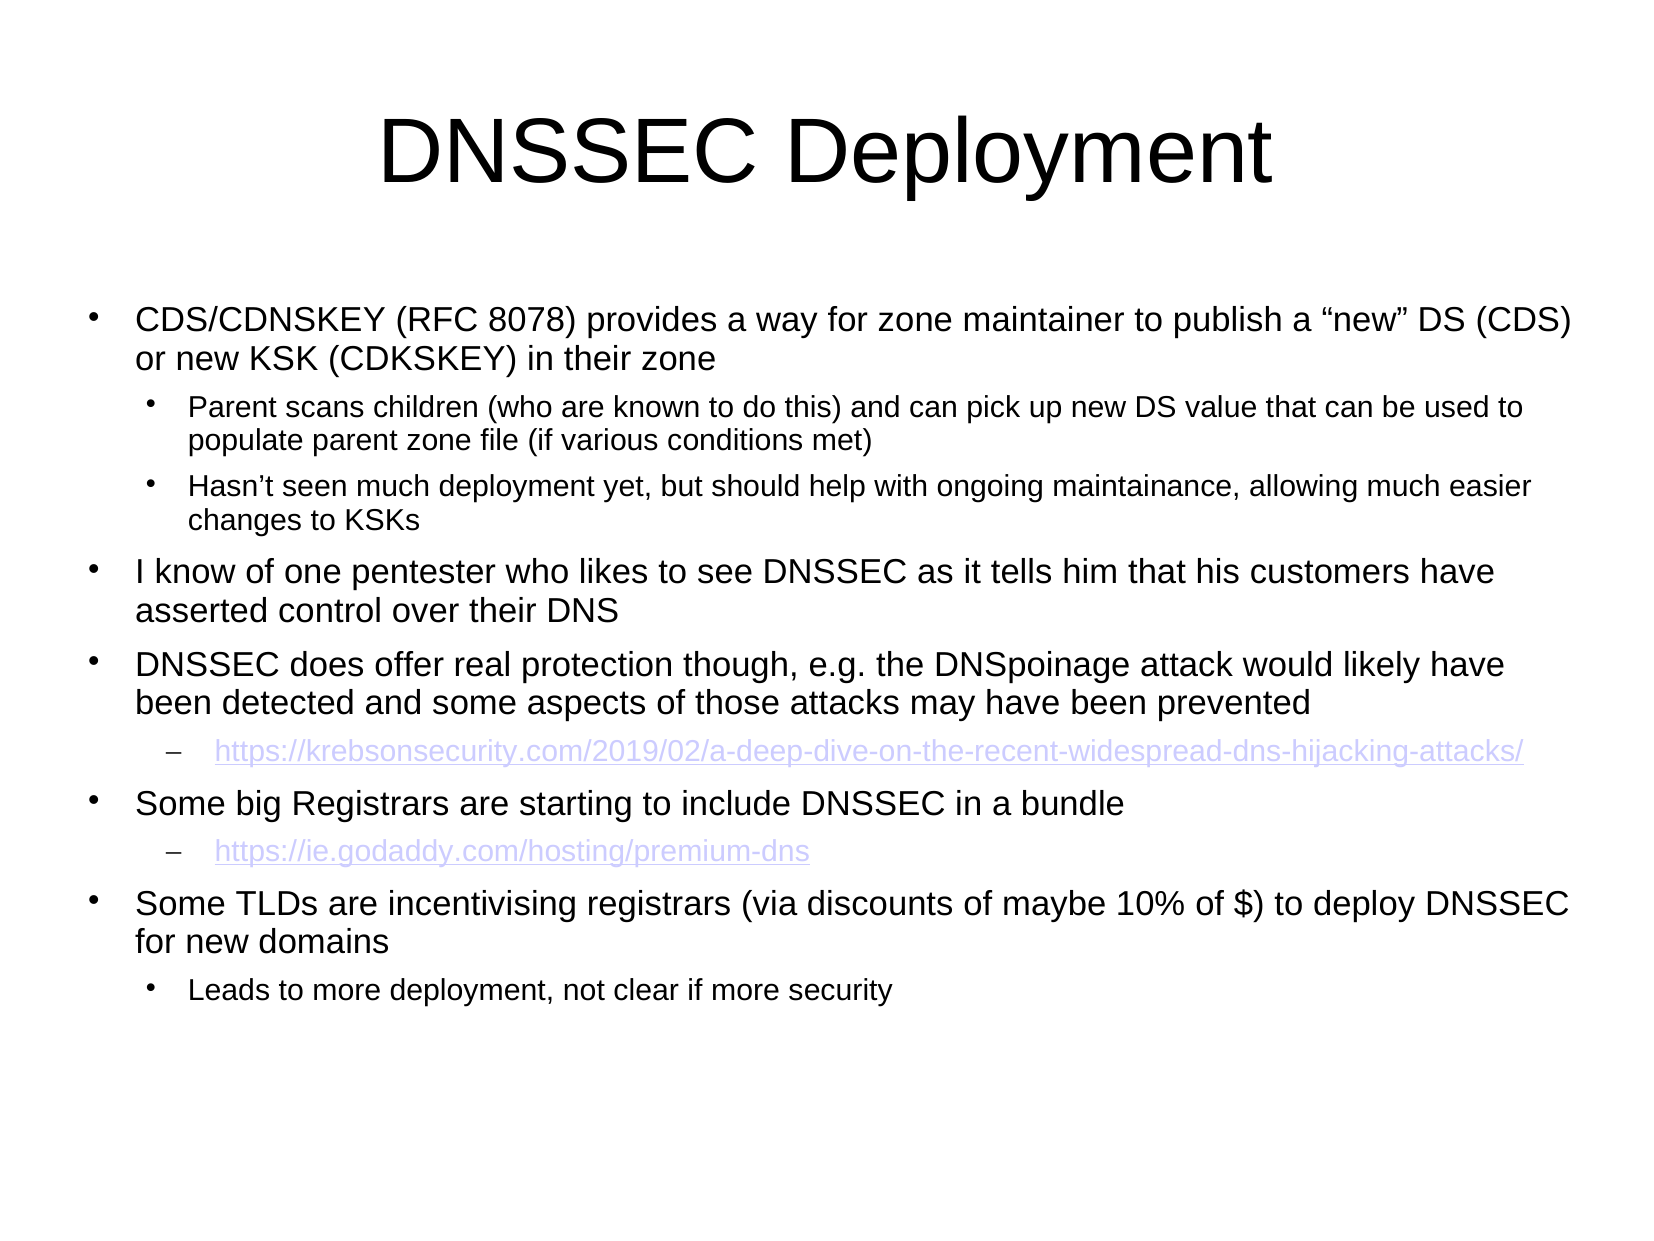

# DNSSEC Deployment
CDS/CDNSKEY (RFC 8078) provides a way for zone maintainer to publish a “new” DS (CDS) or new KSK (CDKSKEY) in their zone
Parent scans children (who are known to do this) and can pick up new DS value that can be used to populate parent zone file (if various conditions met)
Hasn’t seen much deployment yet, but should help with ongoing maintainance, allowing much easier changes to KSKs
I know of one pentester who likes to see DNSSEC as it tells him that his customers have asserted control over their DNS
DNSSEC does offer real protection though, e.g. the DNSpoinage attack would likely have been detected and some aspects of those attacks may have been prevented
https://krebsonsecurity.com/2019/02/a-deep-dive-on-the-recent-widespread-dns-hijacking-attacks/
Some big Registrars are starting to include DNSSEC in a bundle
https://ie.godaddy.com/hosting/premium-dns
Some TLDs are incentivising registrars (via discounts of maybe 10% of $) to deploy DNSSEC for new domains
Leads to more deployment, not clear if more security